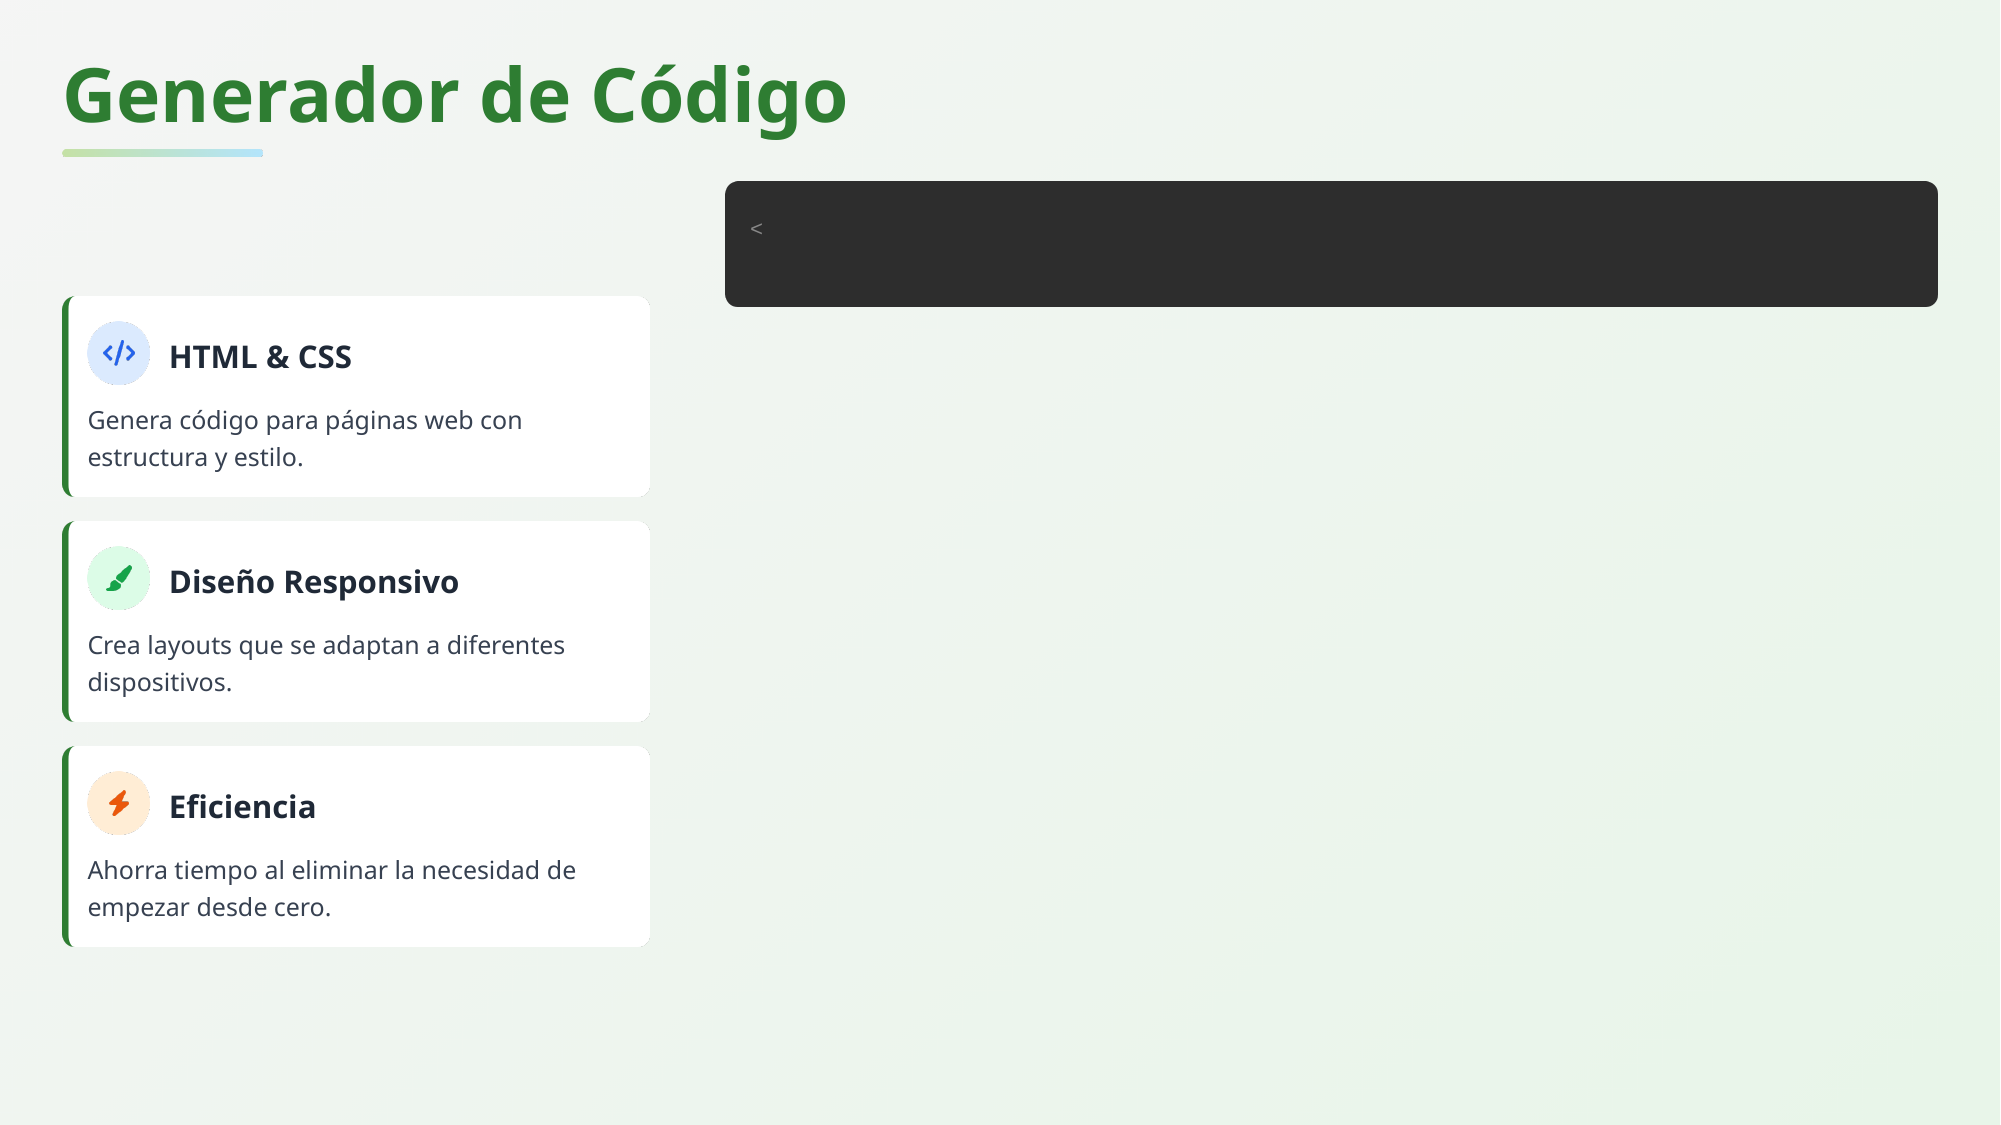

Generador de Código
<
HTML & CSS
Genera código para páginas web con estructura y estilo.
Diseño Responsivo
Crea layouts que se adaptan a diferentes dispositivos.
Eficiencia
Ahorra tiempo al eliminar la necesidad de empezar desde cero.